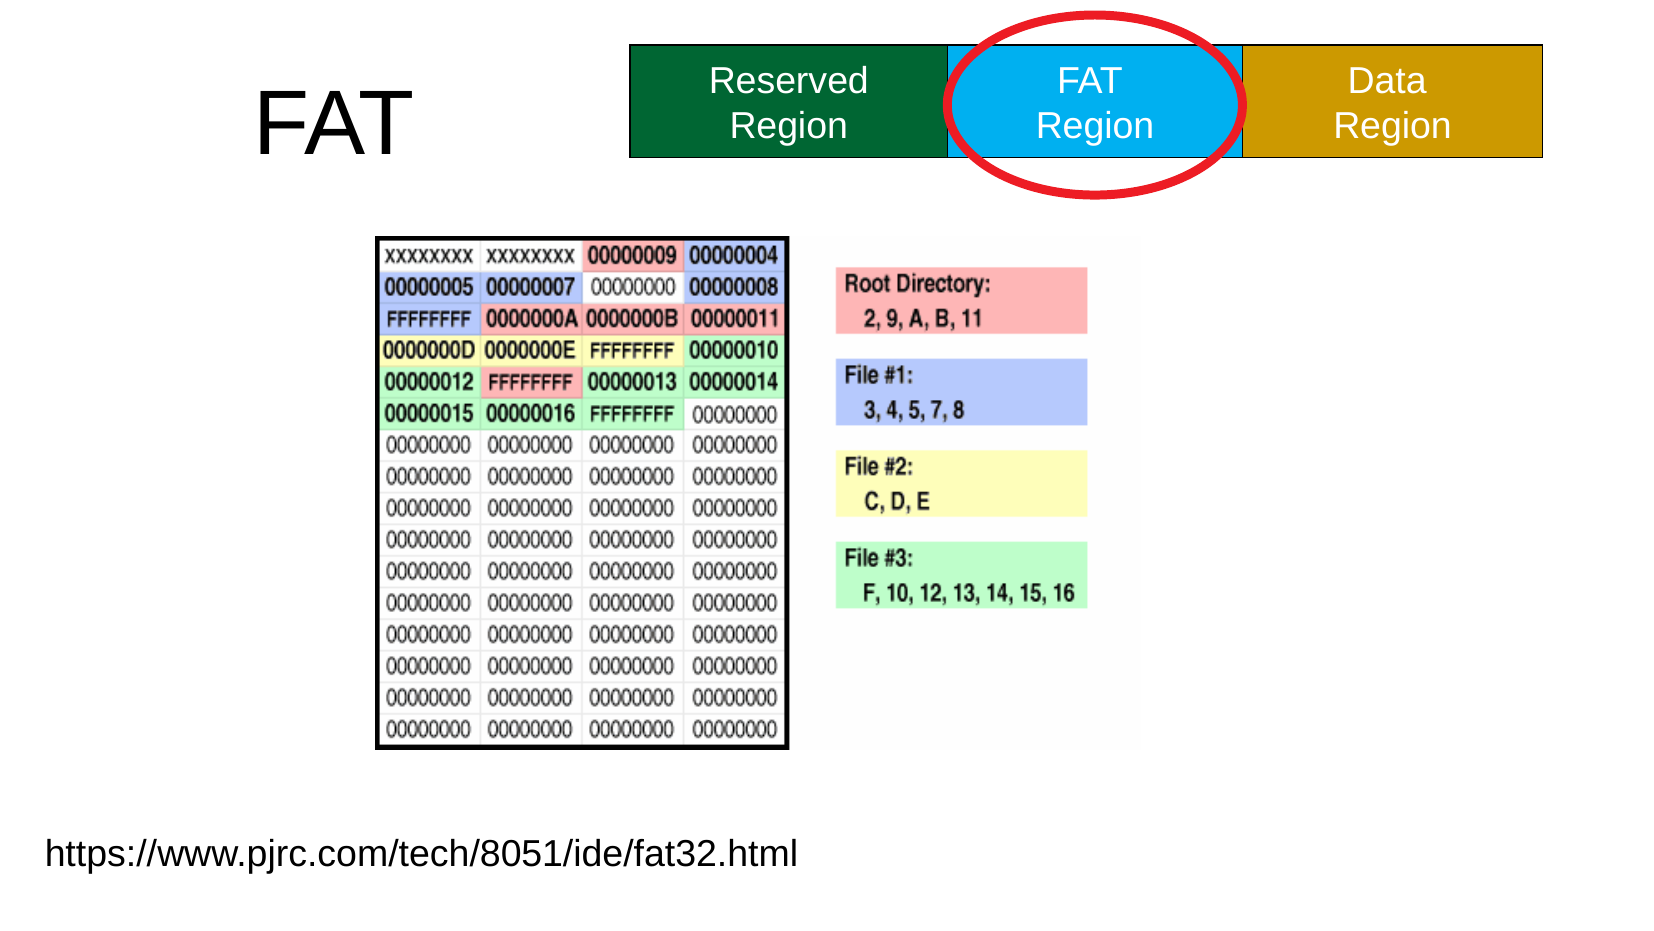

# FAT
Reserved
Region
FAT
Region
Data
Region
https://www.pjrc.com/tech/8051/ide/fat32.html